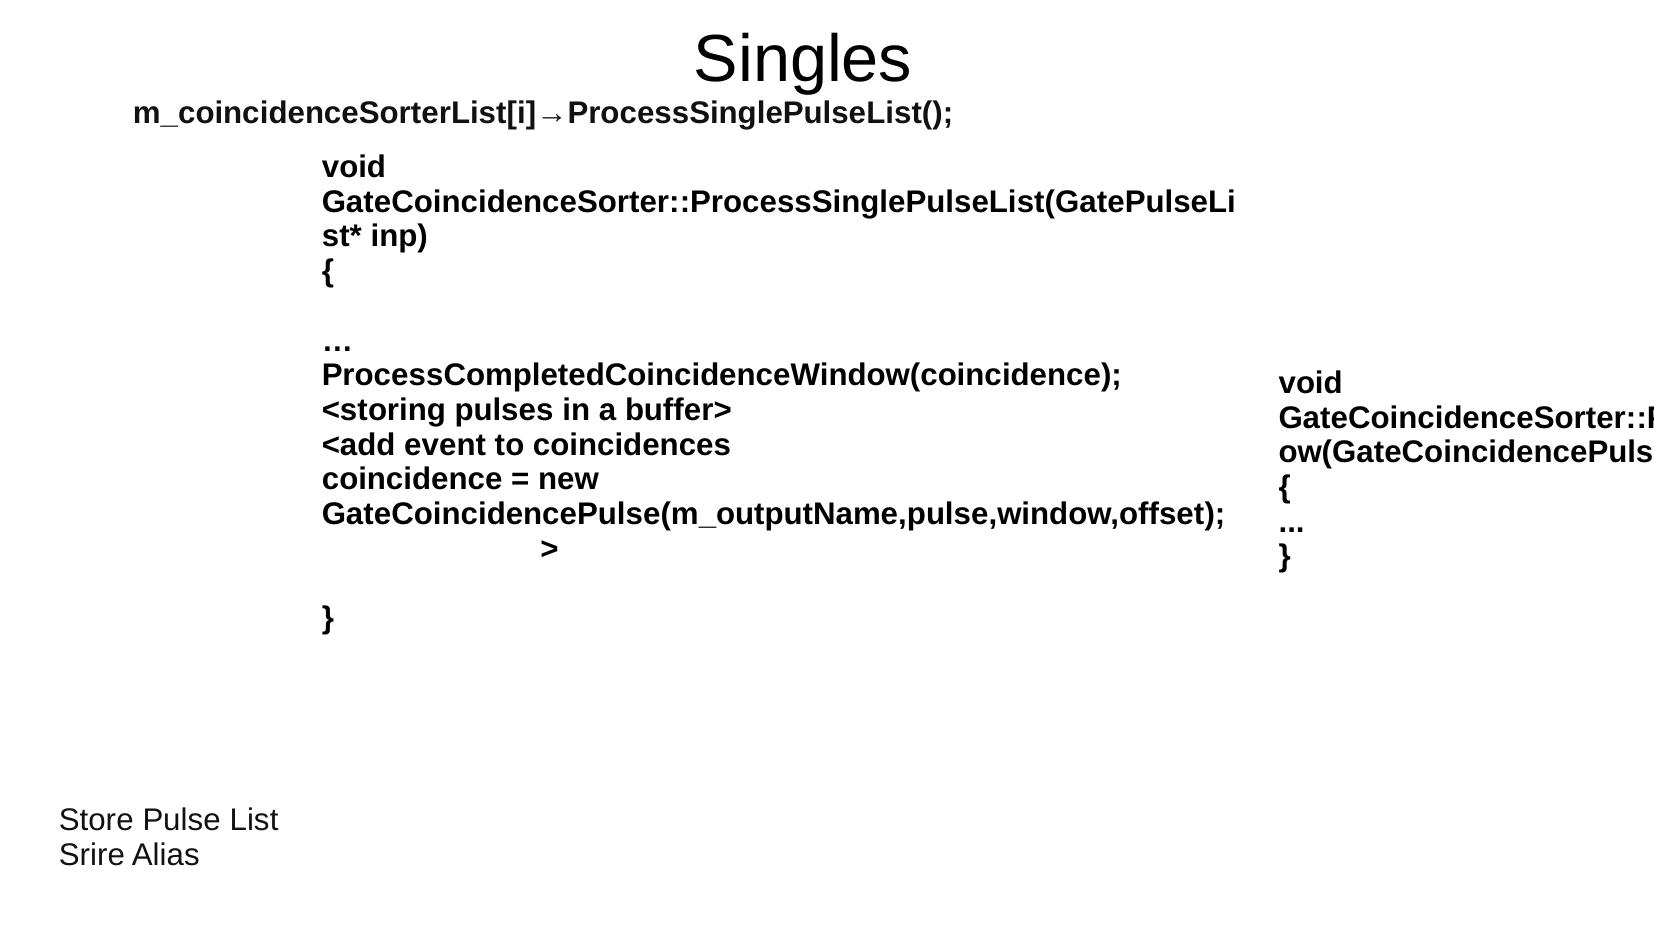

# Singles
m_coincidenceSorterList[i]→ProcessSinglePulseList();
Store Pulse List
Srire Alias
void GateCoincidenceSorter::ProcessSinglePulseList(GatePulseList* inp)
{
…
ProcessCompletedCoincidenceWindow(coincidence);
<storing pulses in a buffer>
<add event to coincidences
coincidence = new GateCoincidencePulse(m_outputName,pulse,window,offset);
>
}
void GateCoincidenceSorter::ProcessCompletedCoincidenceWindow(GateCoincidencePulse *coincidence)
{
...
}